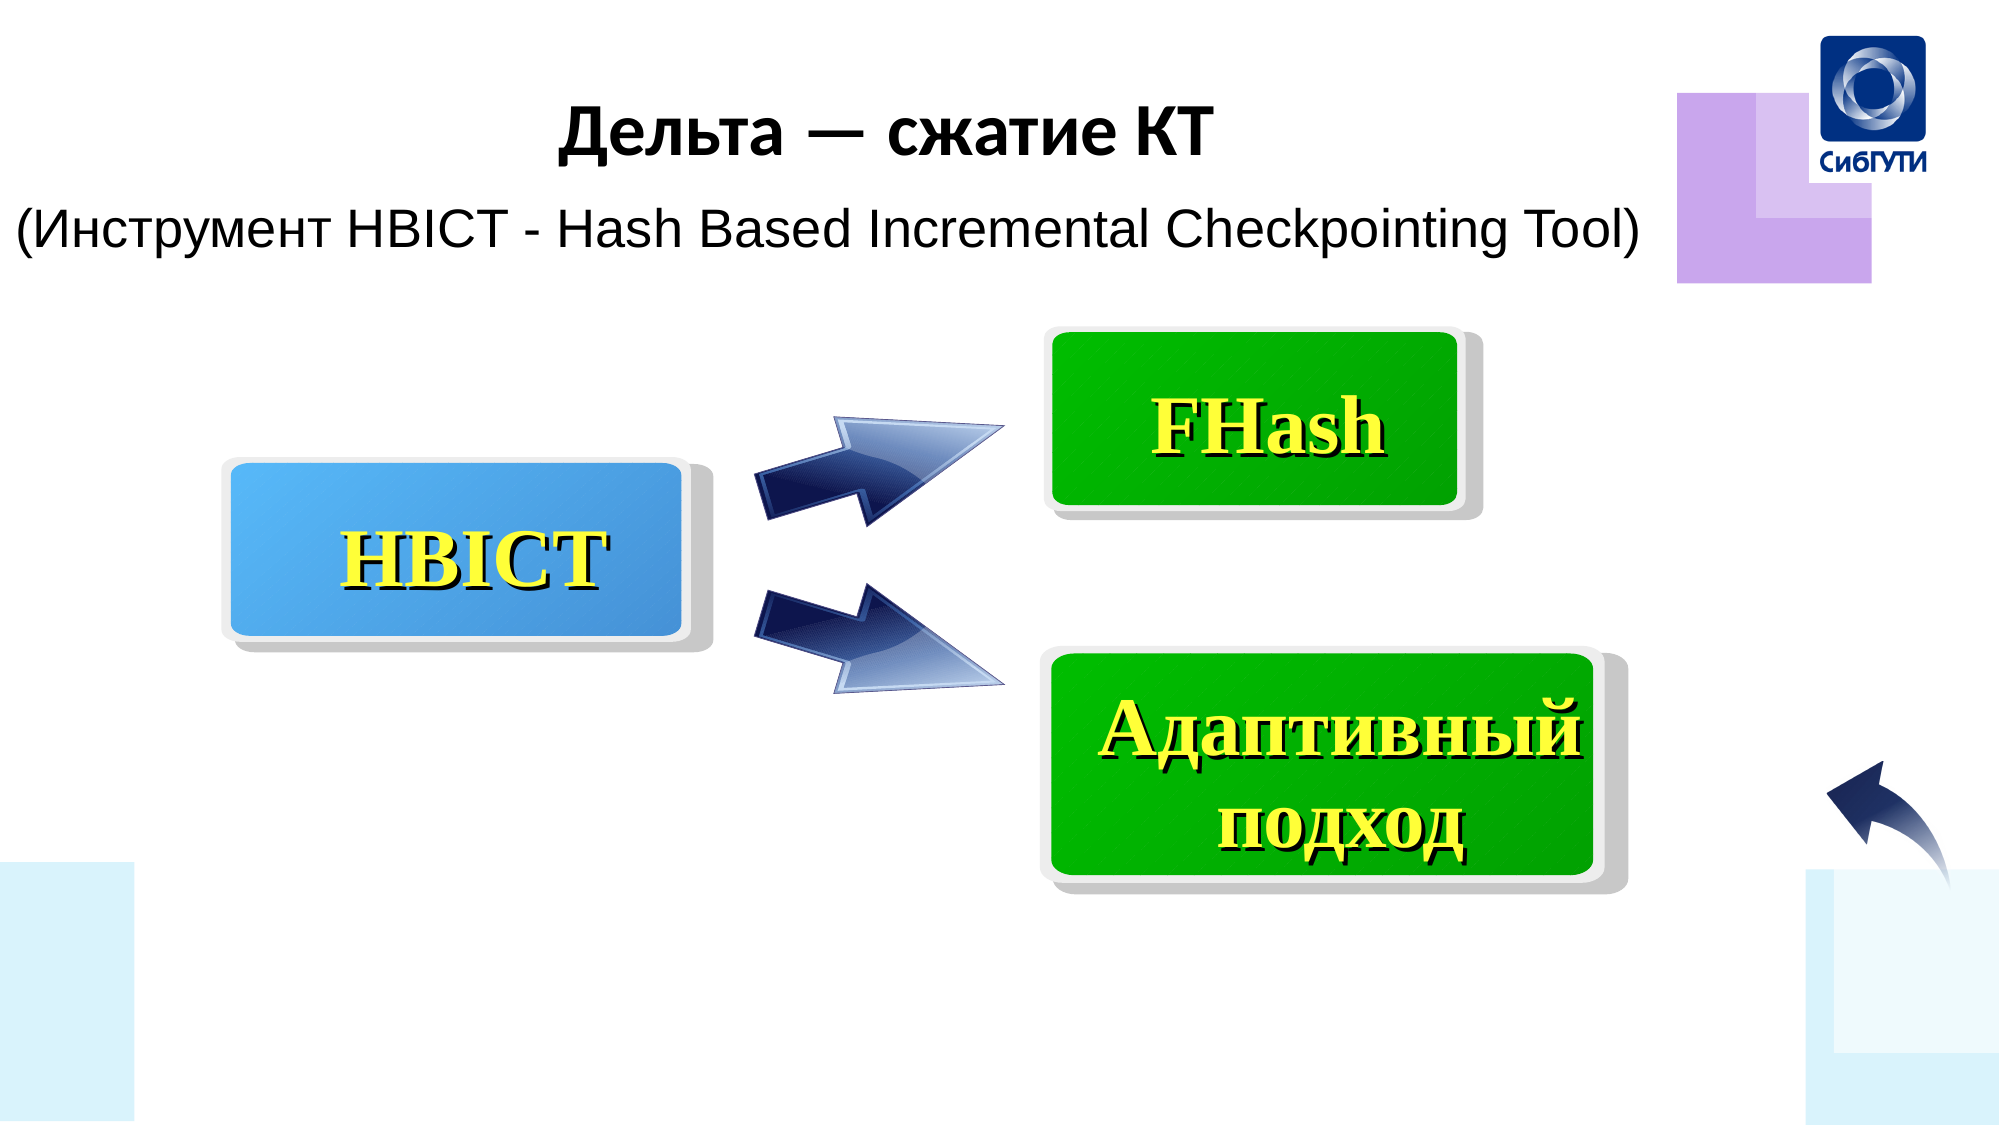

# Дельта — сжатие КТ
(Инструмент HBICT - Нash Based Incremental Checkpointing Tool)
FHash
HBICT
Адаптивный
подход